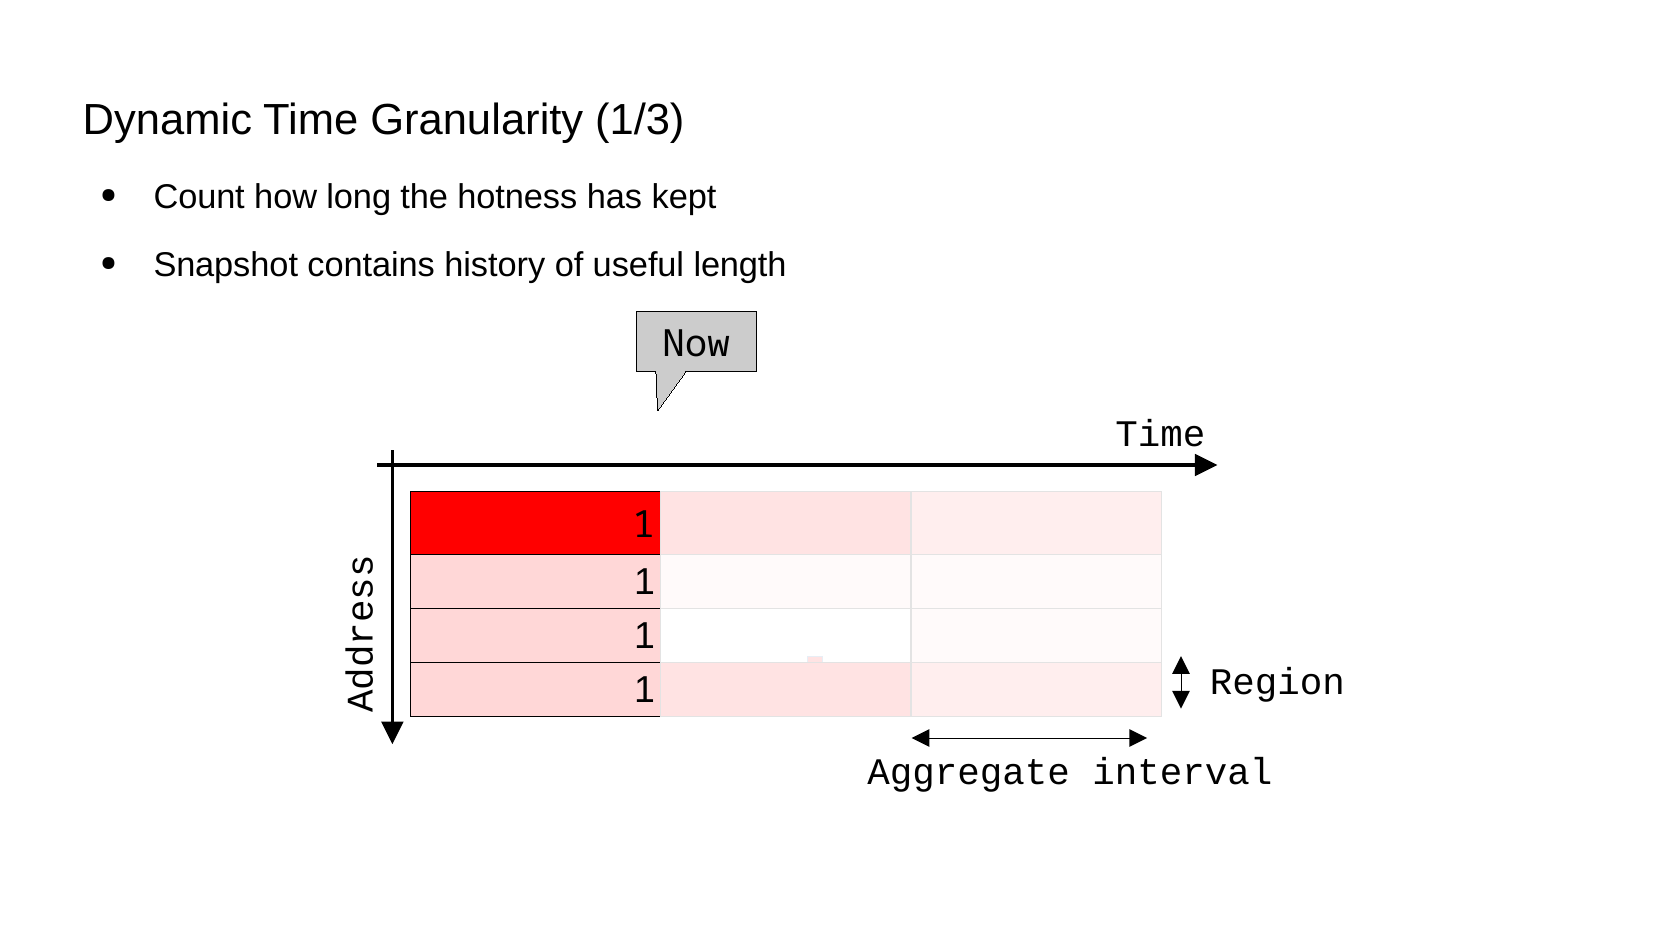

# Dynamic Time Granularity (1/3)
Count how long the hotness has kept
Snapshot contains history of useful length
Now
Time
| 1 | | |
| --- | --- | --- |
| 1 | | |
| 1 | | |
| 1 | | |
Address
Region
Aggregate interval